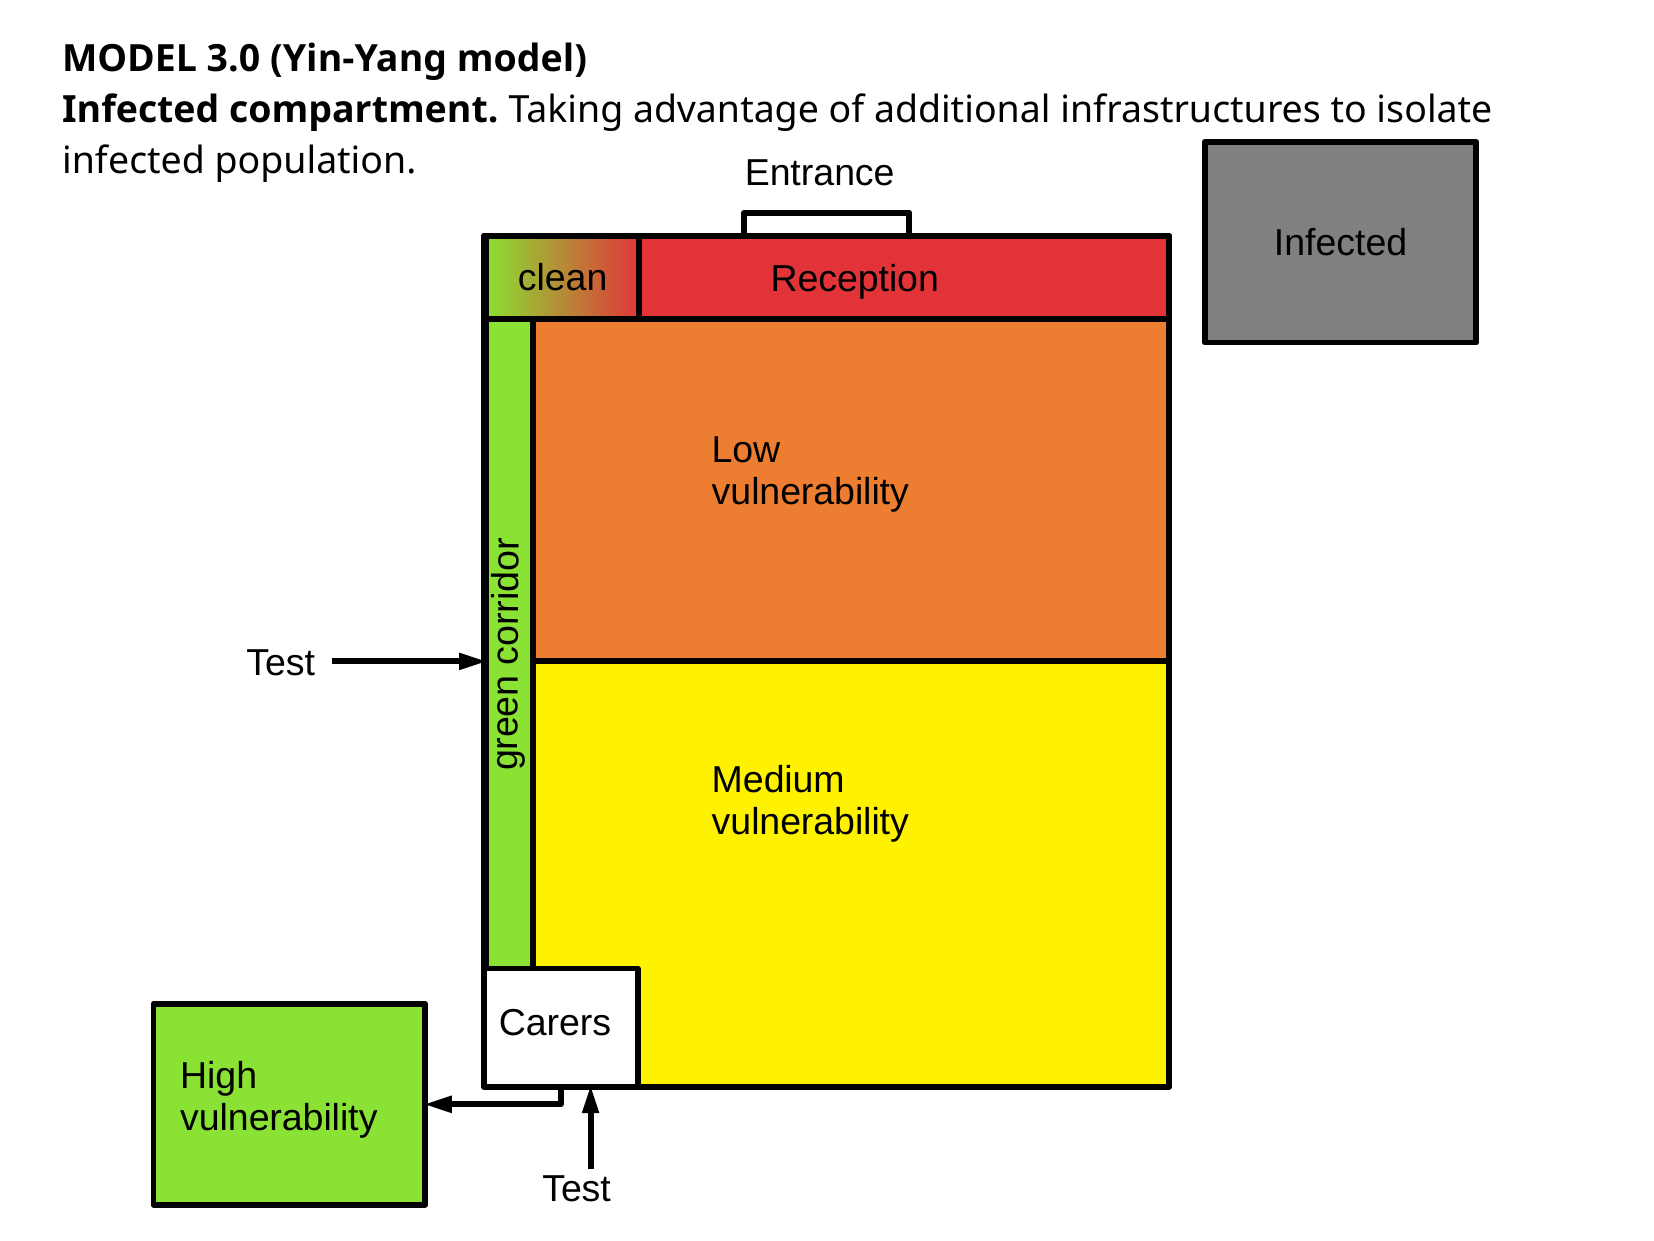

MODEL 3.0 (Yin-Yang model)
Infected compartment. Taking advantage of additional infrastructures to isolate infected population.
Infected
Entrance
clean
Reception
Low vulnerability
green corridor
Test
Medium vulnerability
Carers
High
vulnerability
Test